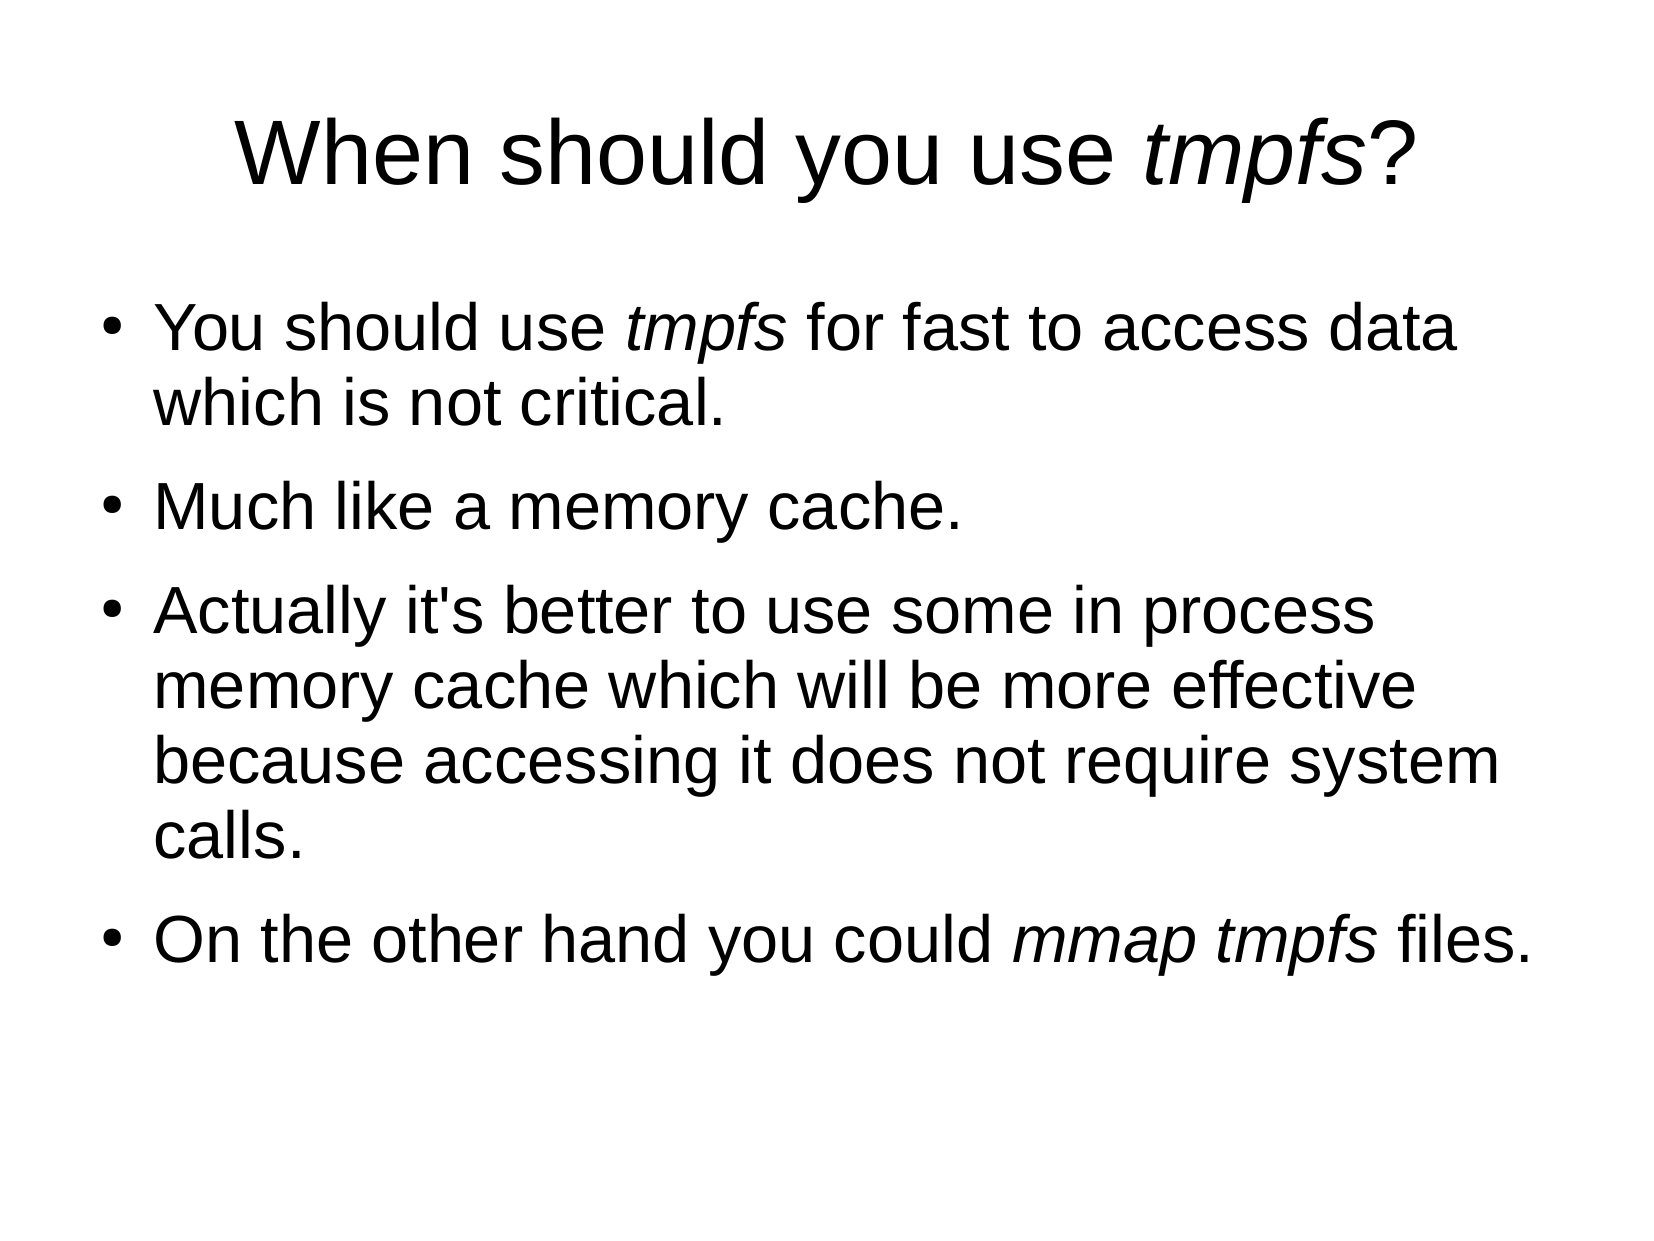

# When should you use tmpfs?
You should use tmpfs for fast to access data which is not critical.
Much like a memory cache.
Actually it's better to use some in process memory cache which will be more effective because accessing it does not require system calls.
On the other hand you could mmap tmpfs files.